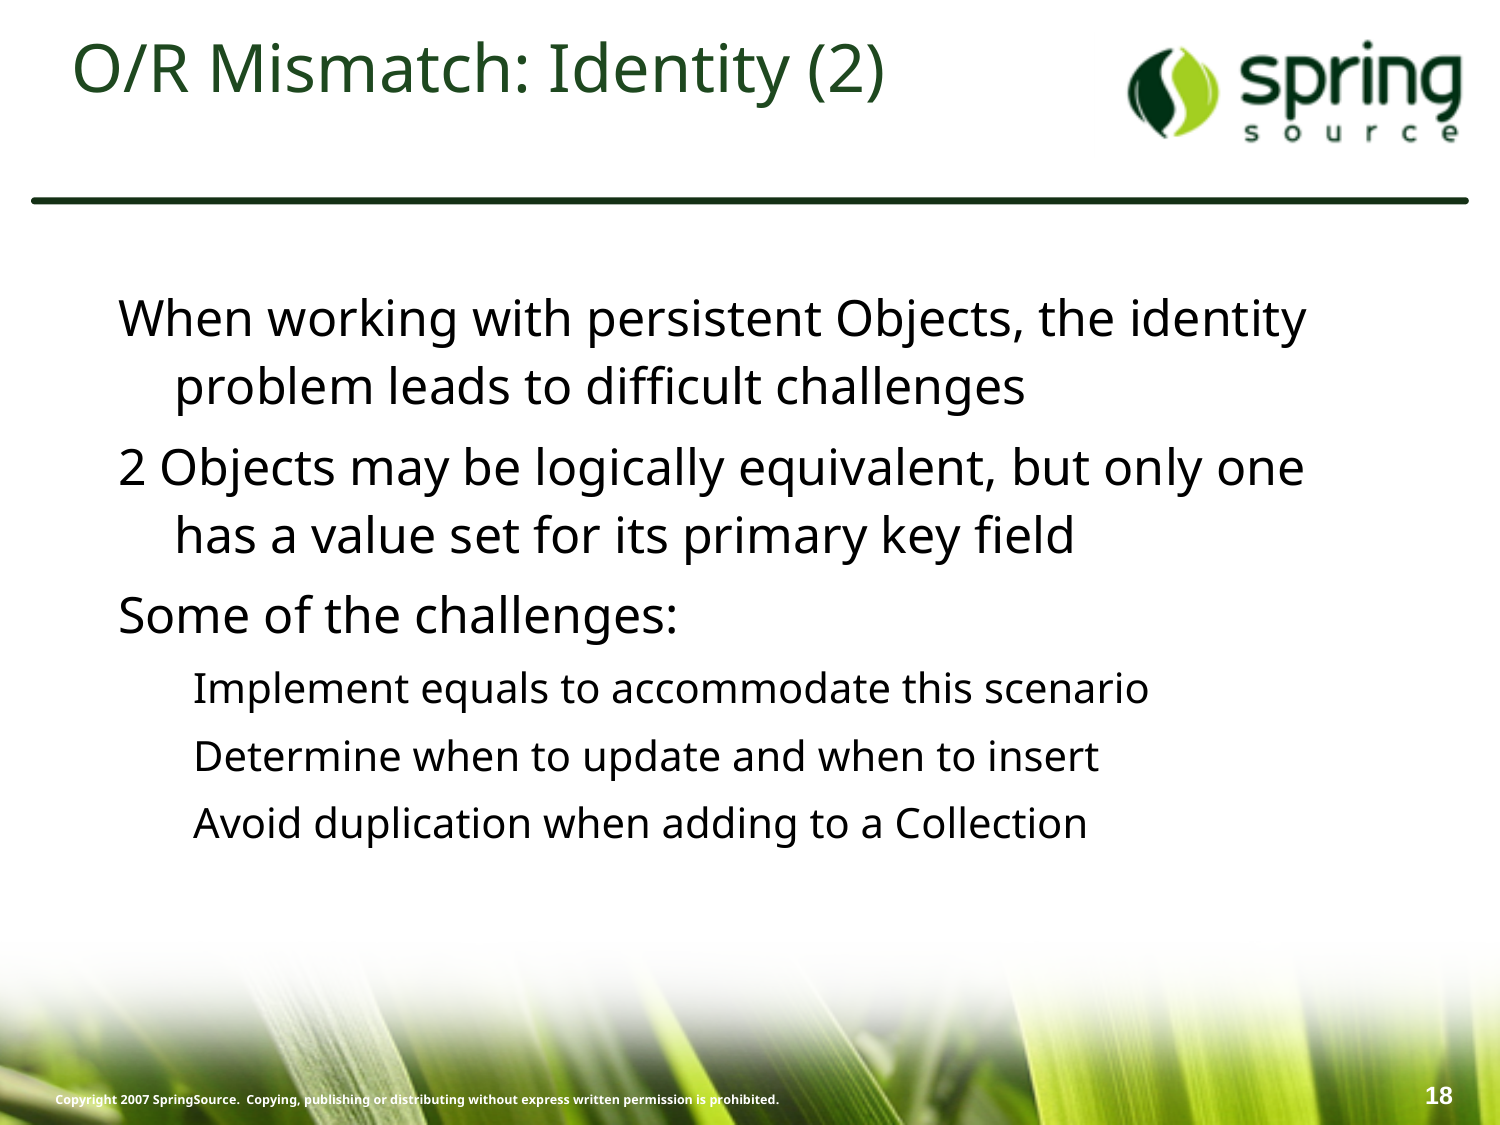

# O/R Mismatch: Identity (2)
When working with persistent Objects, the identity problem leads to difficult challenges
2 Objects may be logically equivalent, but only one has a value set for its primary key field
Some of the challenges:
Implement equals to accommodate this scenario
Determine when to update and when to insert
Avoid duplication when adding to a Collection